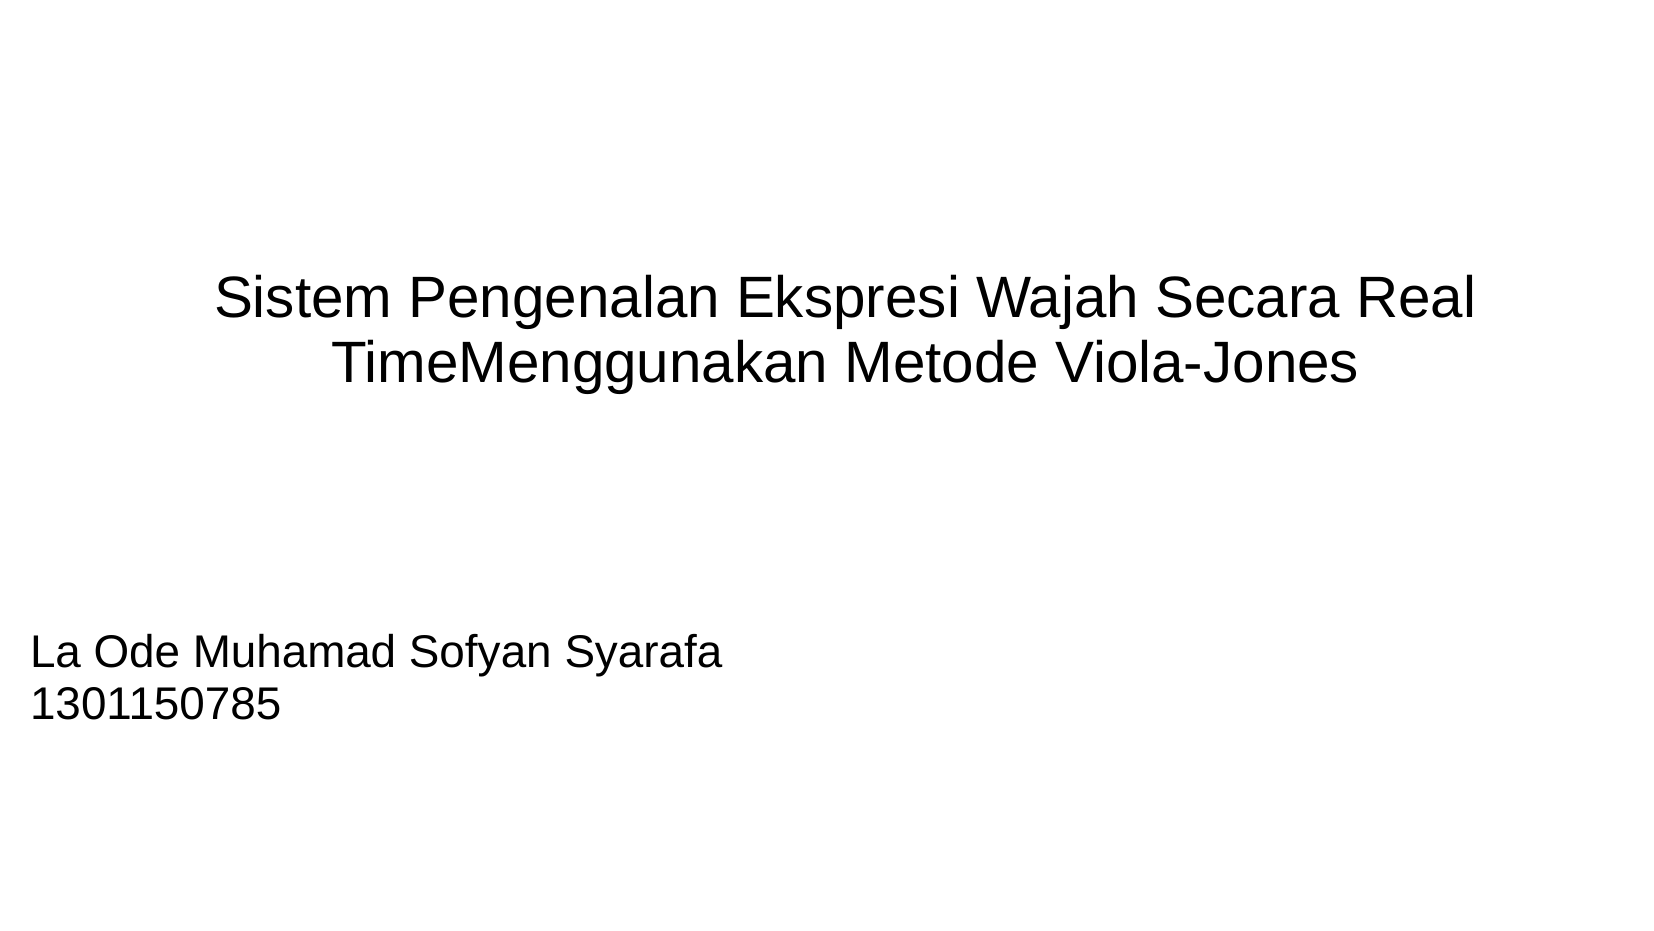

Sistem Pengenalan Ekspresi Wajah Secara Real TimeMenggunakan Metode Viola-Jones
# La Ode Muhamad Sofyan Syarafa 1301150785